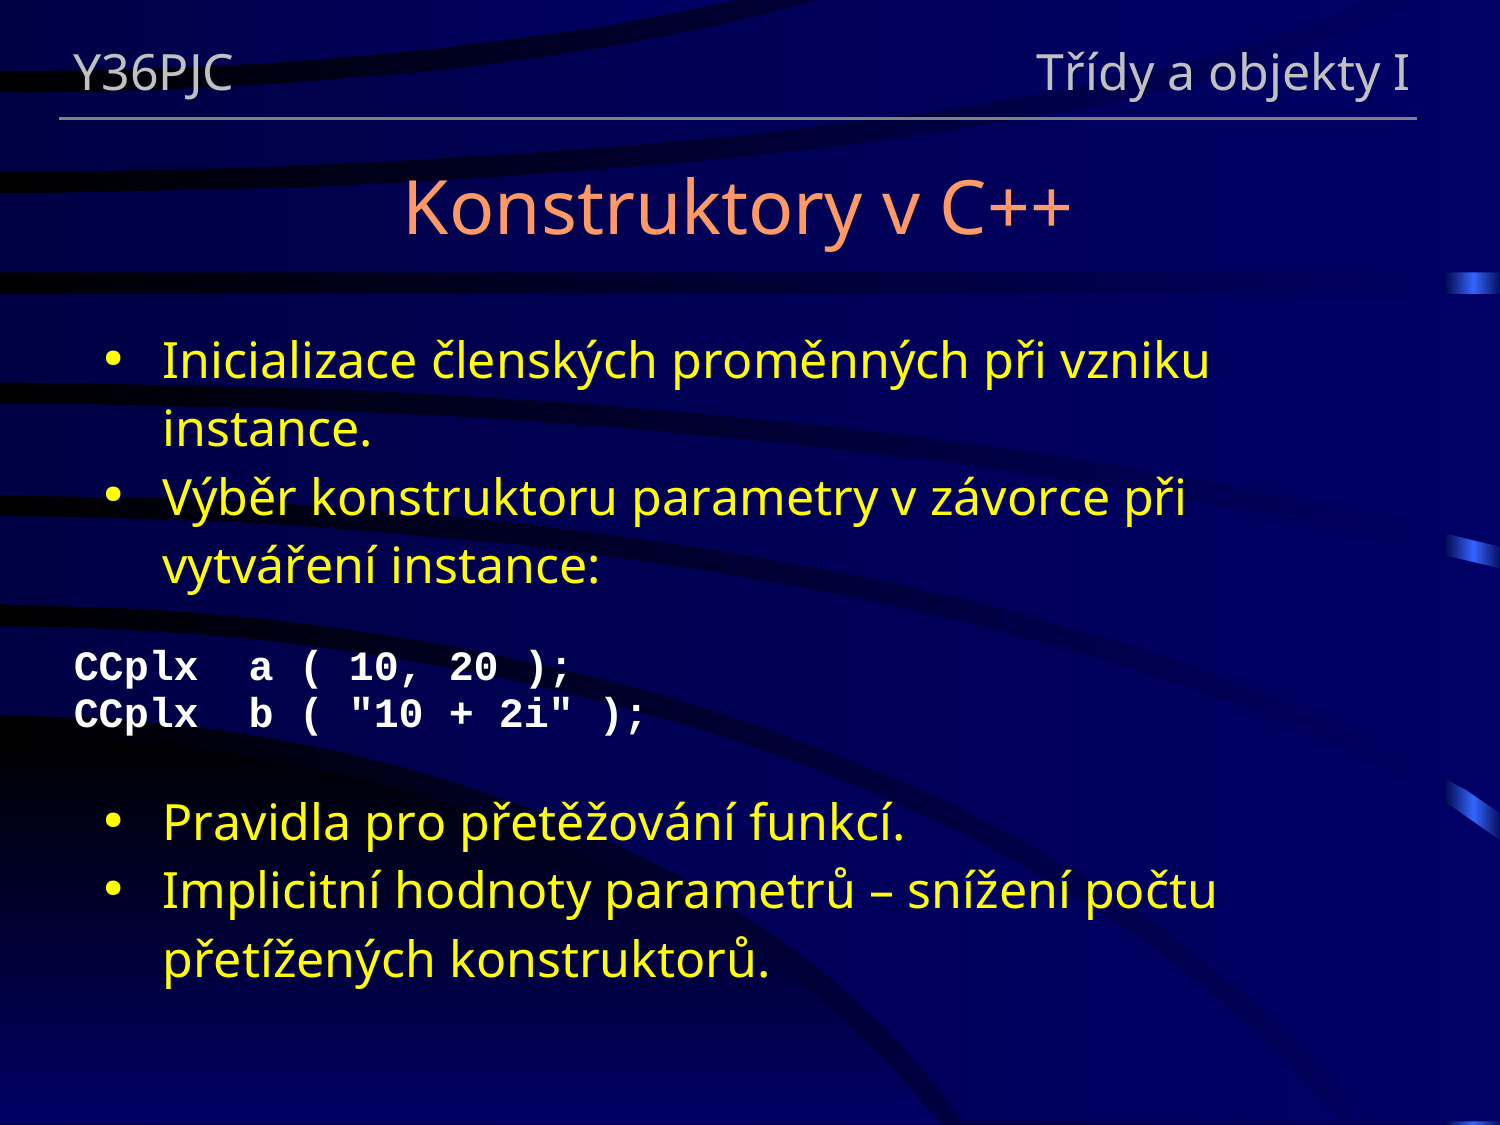

Y36PJC
Třídy a objekty I
Konstruktory v C++
Inicializace členských proměnných při vzniku instance.
Výběr konstruktoru parametry v závorce při vytváření instance:
CCplx a ( 10, 20 );
CCplx b ( "10 + 2i" );
Pravidla pro přetěžování funkcí.
Implicitní hodnoty parametrů – snížení počtu přetížených konstruktorů.